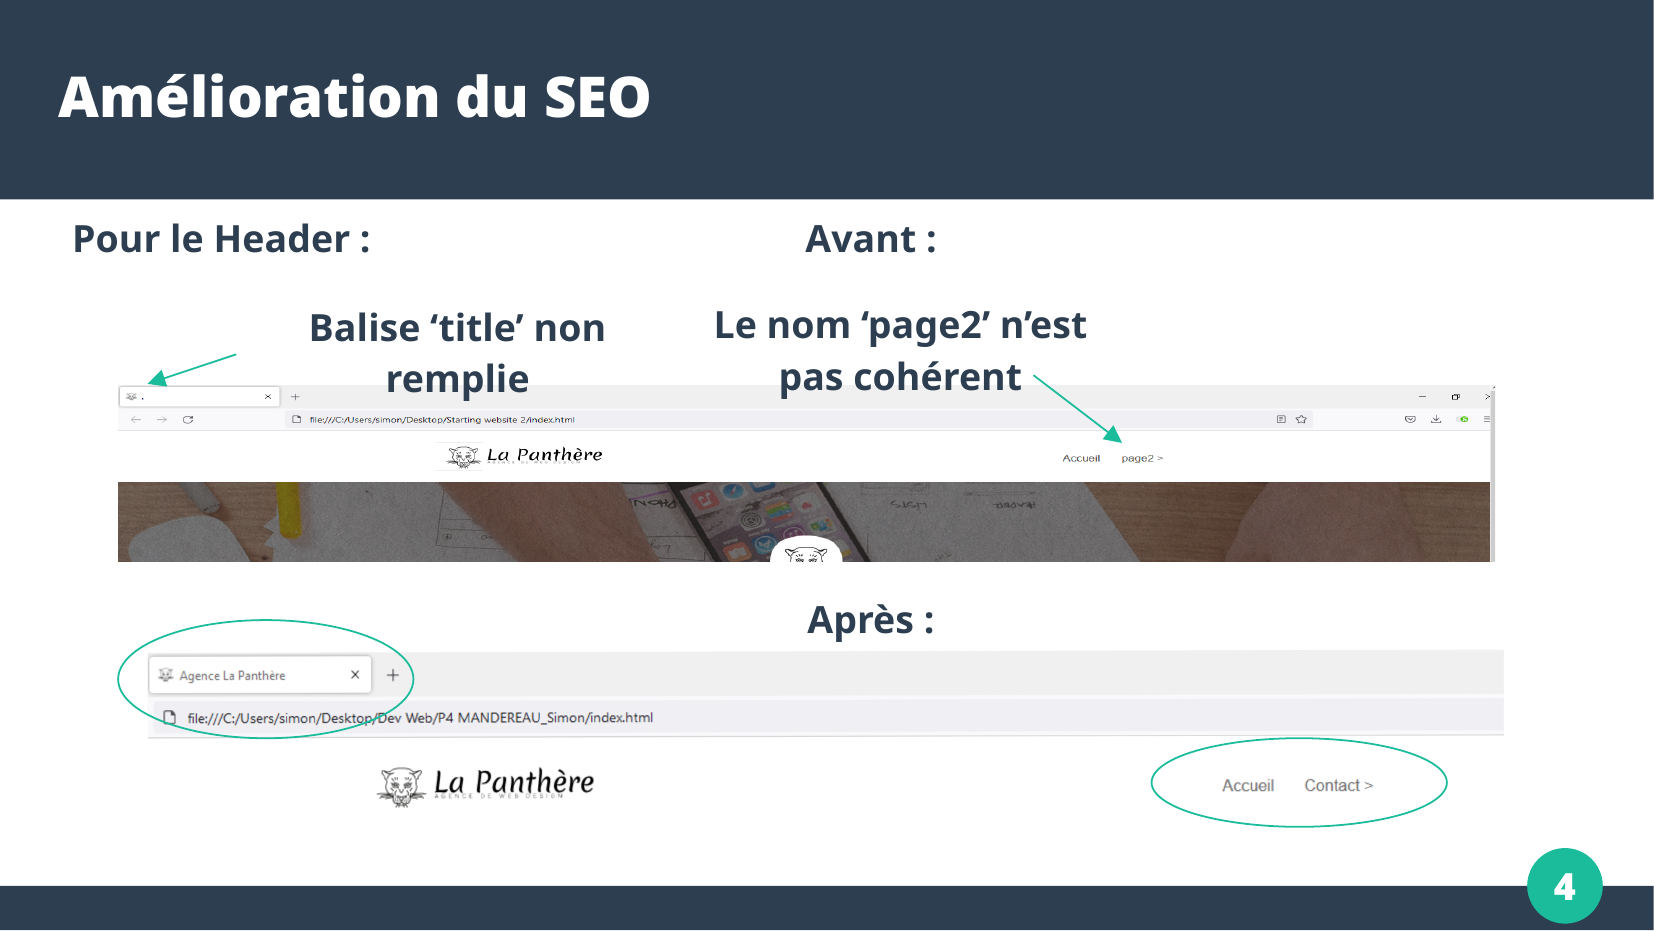

# Amélioration du SEO
Pour le Header :
Avant :
Le nom ‘page2’ n’est pas cohérent
Balise ‘title’ non remplie
Après :